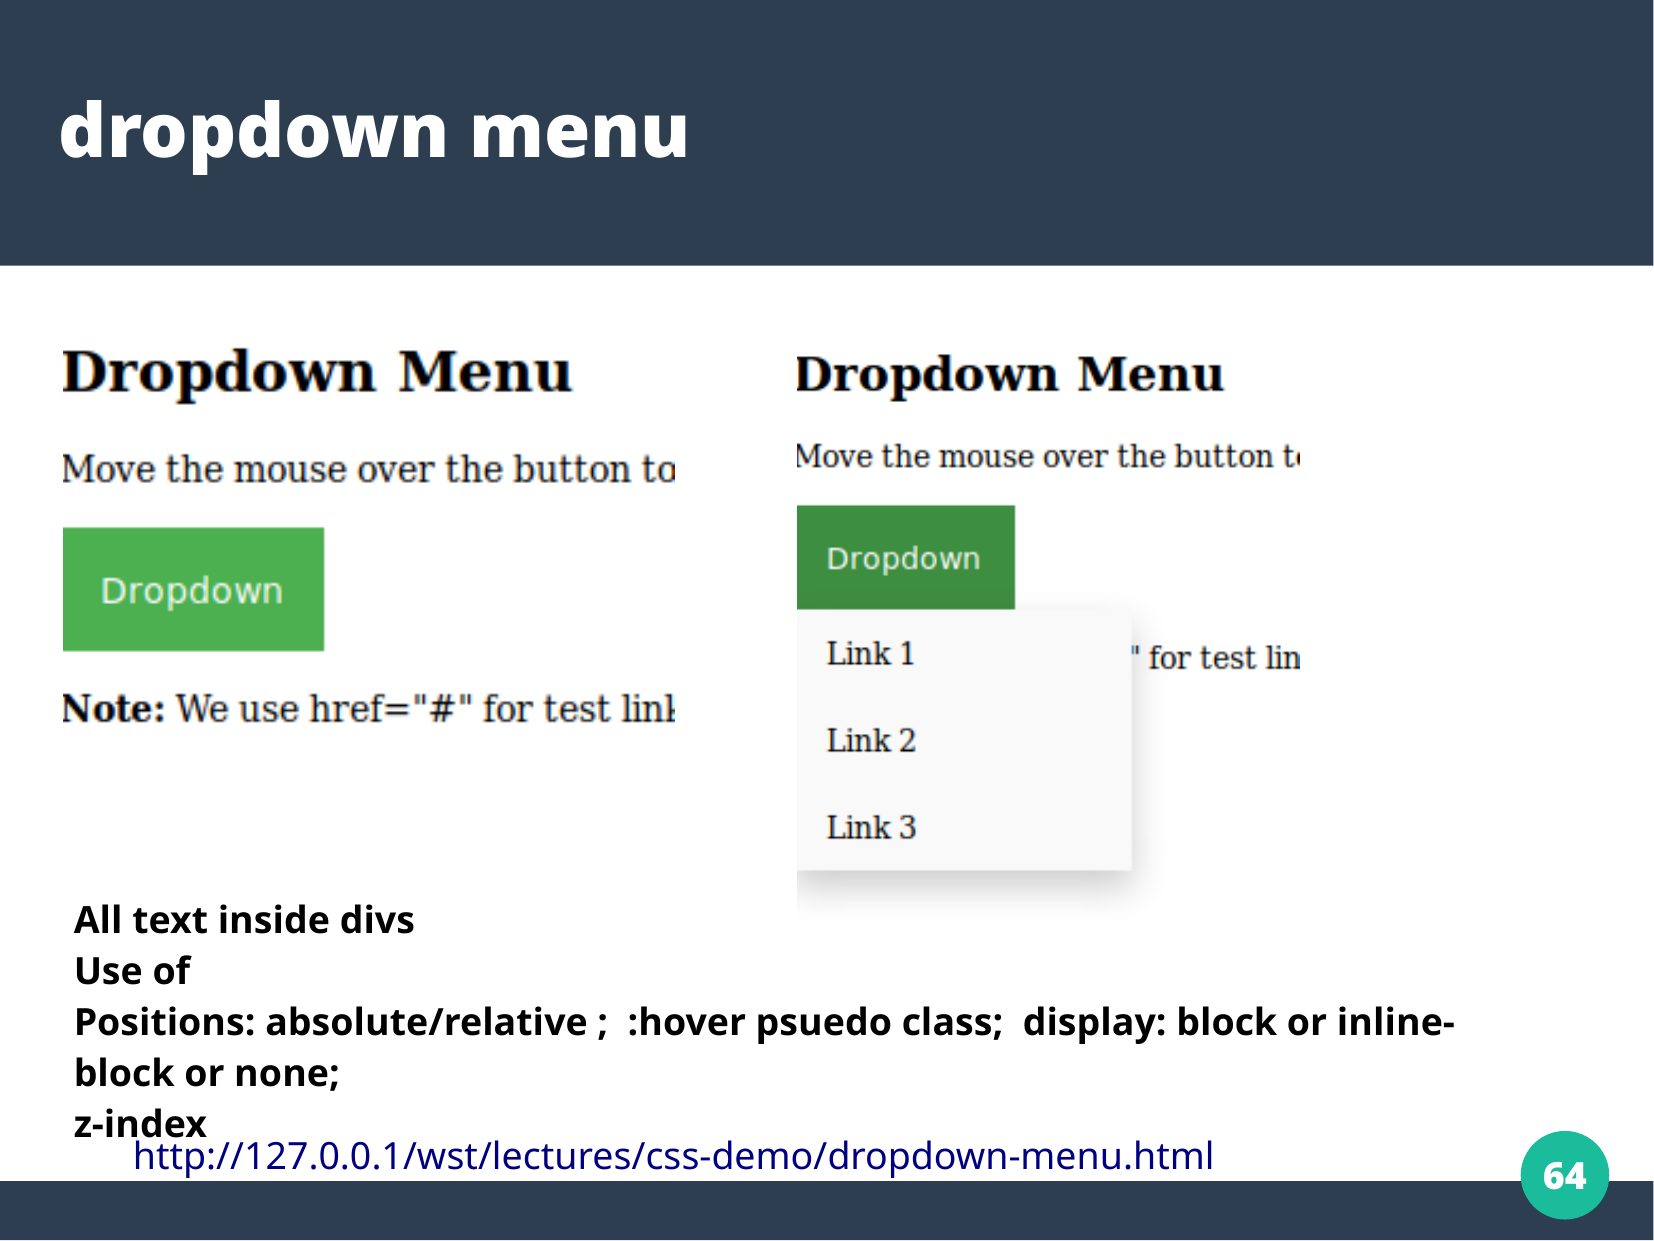

# dropdown menu
All text inside divs
Use of
Positions: absolute/relative ; :hover psuedo class; display: block or inline-block or none;
z-index
64
http://127.0.0.1/wst/lectures/css-demo/dropdown-menu.html